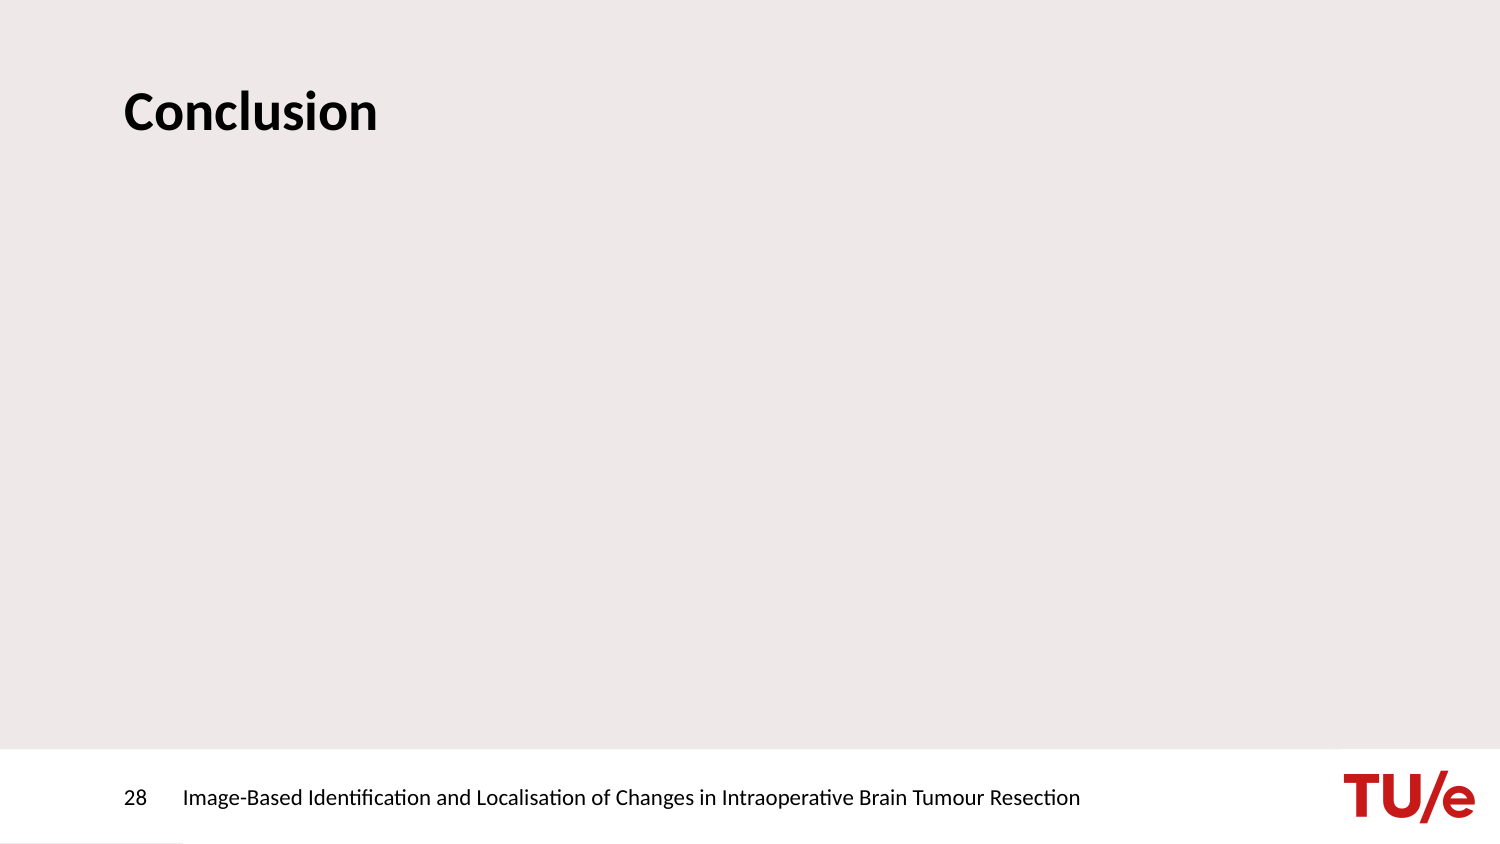

# Conclusion
28
Image-Based Identification and Localisation of Changes in Intraoperative Brain Tumour Resection